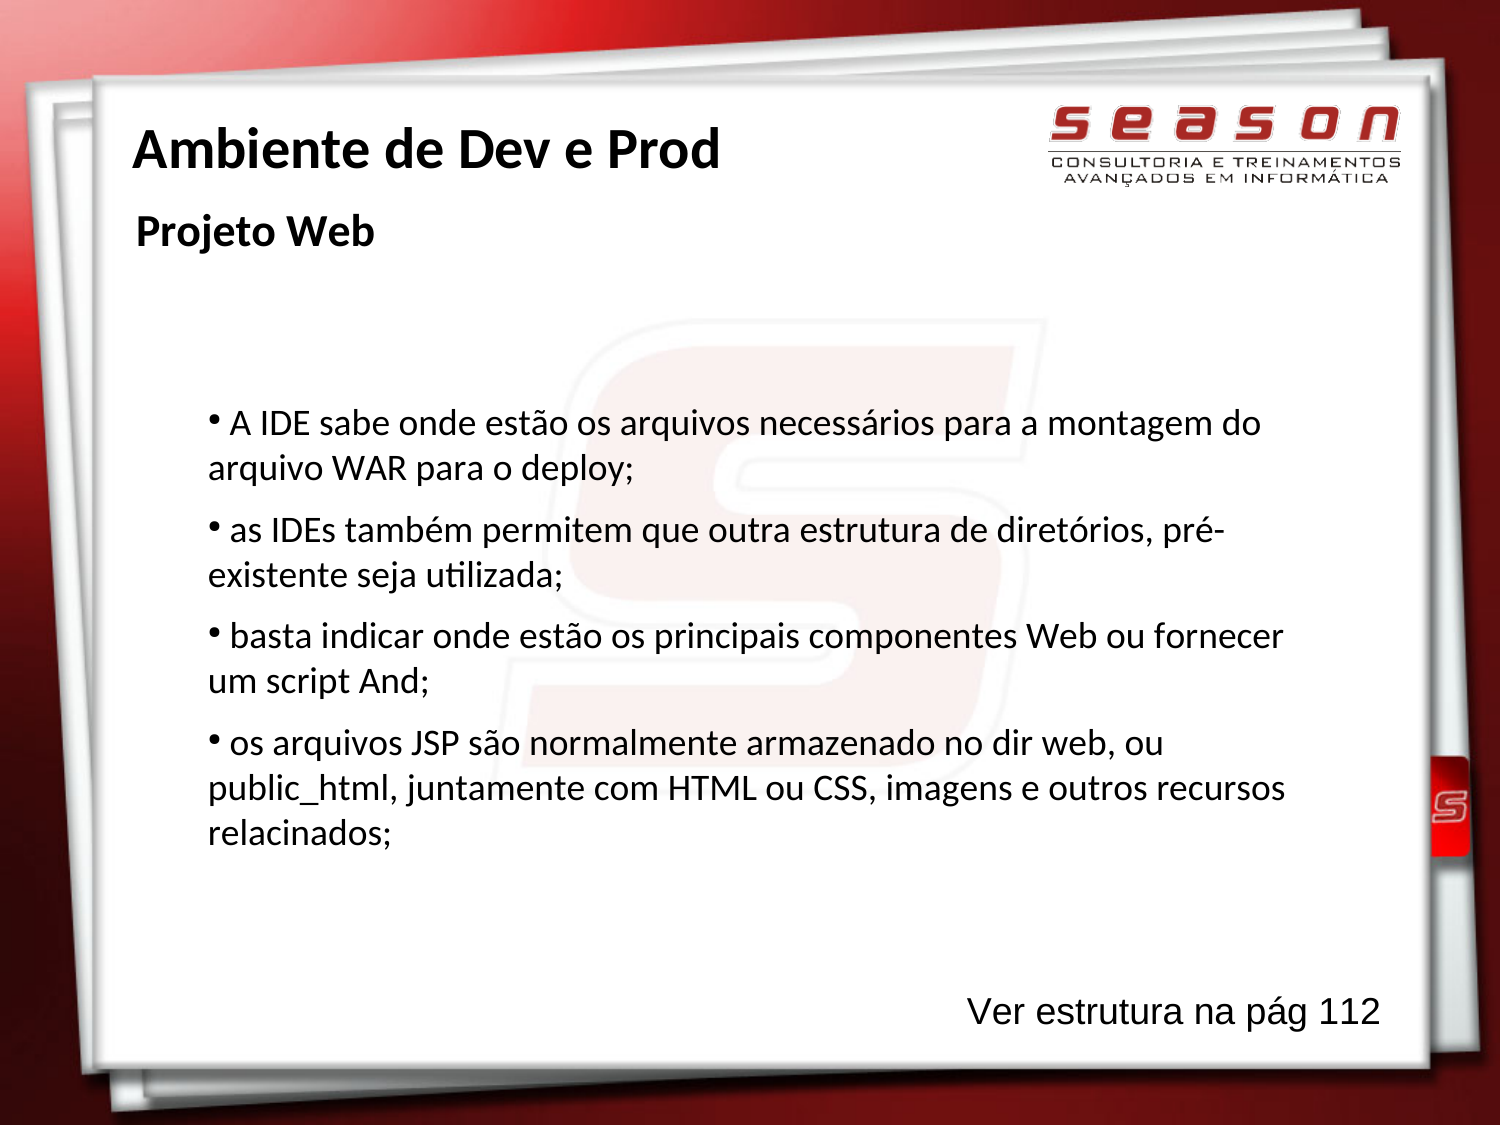

# Ambiente de Dev e Prod
Projeto Web
 A IDE sabe onde estão os arquivos necessários para a montagem do arquivo WAR para o deploy;
 as IDEs também permitem que outra estrutura de diretórios, pré-existente seja utilizada;
 basta indicar onde estão os principais componentes Web ou fornecer um script And;
 os arquivos JSP são normalmente armazenado no dir web, ou public_html, juntamente com HTML ou CSS, imagens e outros recursos relacinados;
Ver estrutura na pág 112